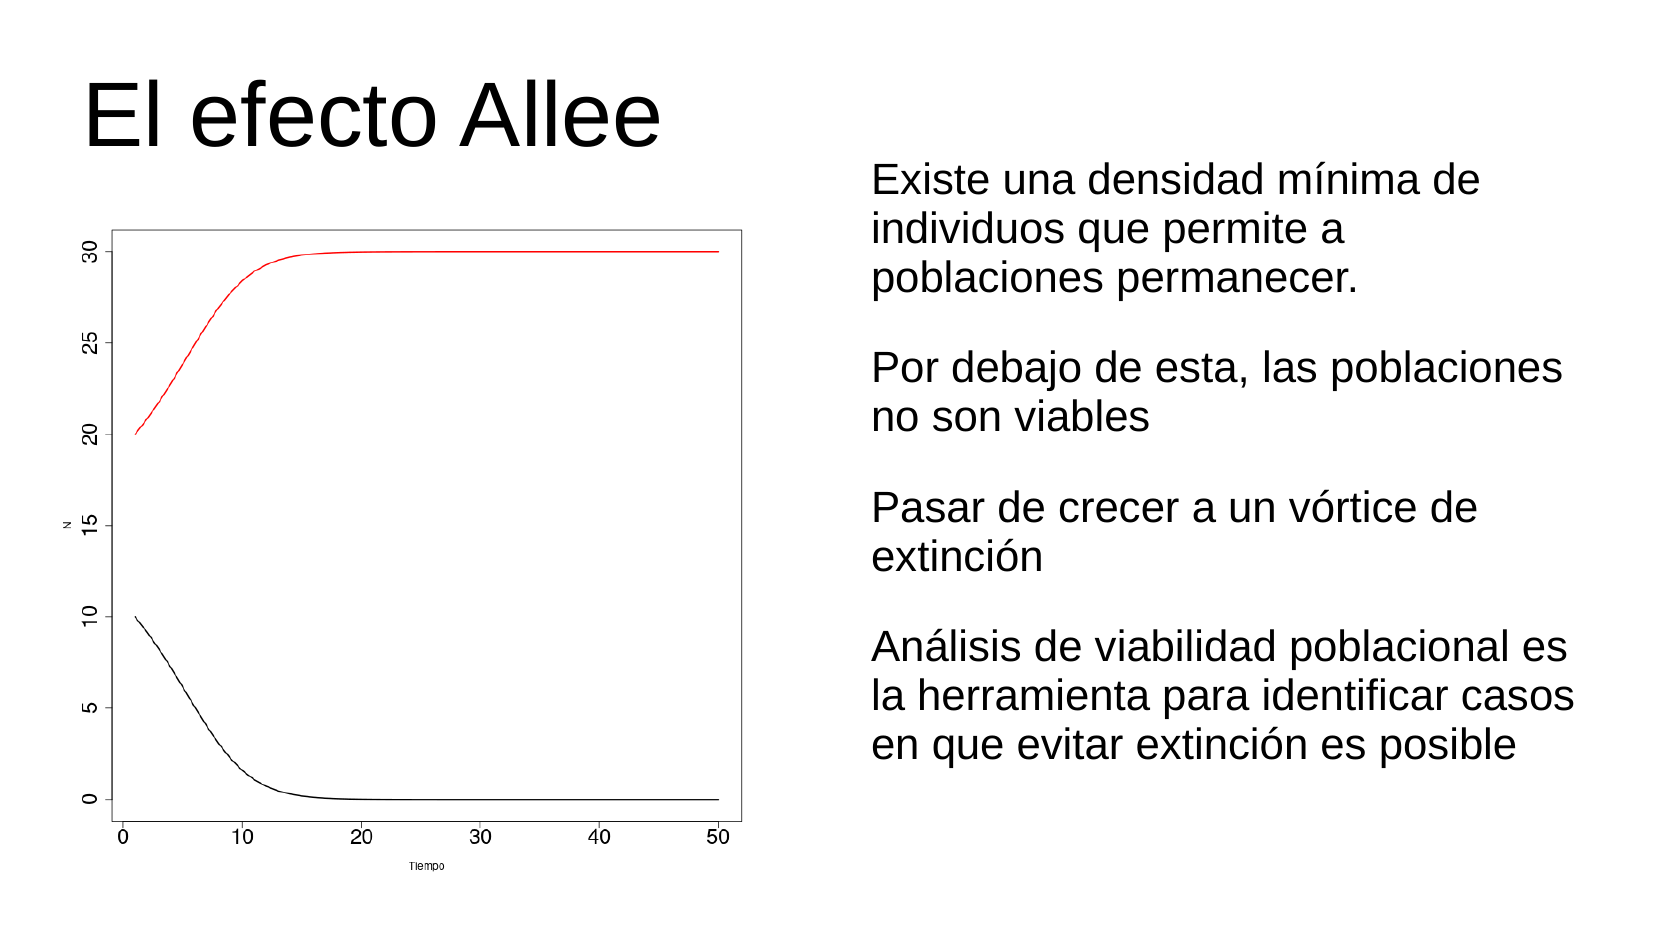

# El efecto Allee
Existe una densidad mínima de individuos que permite a poblaciones permanecer.
Por debajo de esta, las poblaciones no son viables
Pasar de crecer a un vórtice de extinción
Análisis de viabilidad poblacional es la herramienta para identificar casos en que evitar extinción es posible